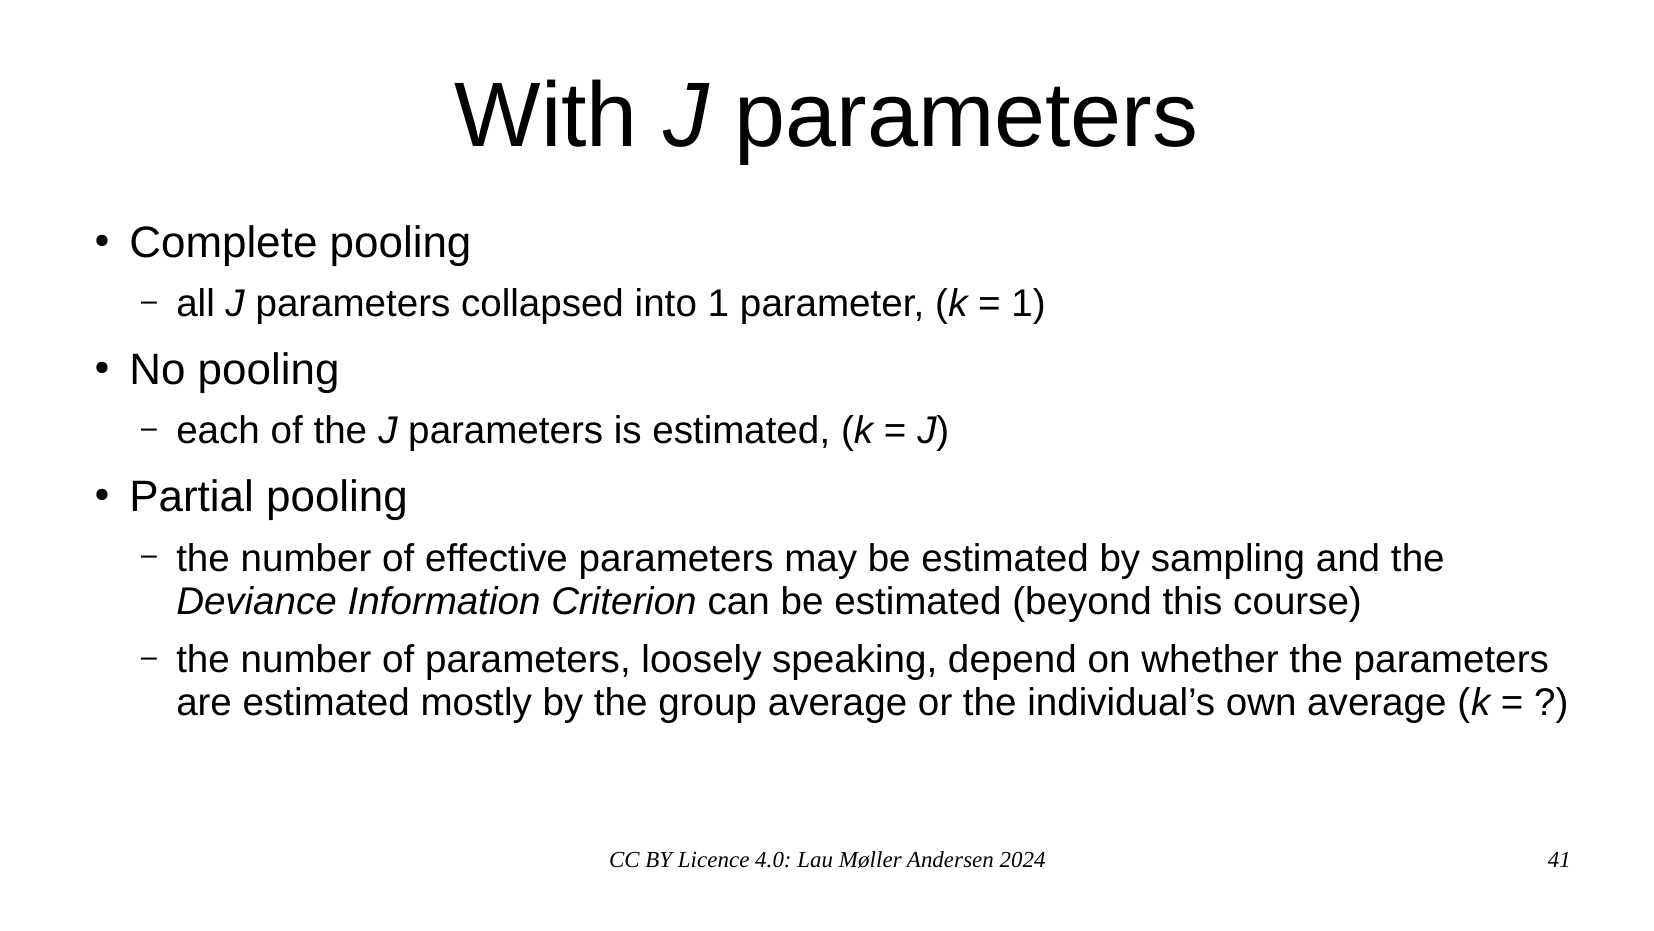

# With J parameters
Complete pooling
all J parameters collapsed into 1 parameter, (k = 1)
No pooling
each of the J parameters is estimated, (k = J)
Partial pooling
the number of effective parameters may be estimated by sampling and the Deviance Information Criterion can be estimated (beyond this course)
the number of parameters, loosely speaking, depend on whether the parameters are estimated mostly by the group average or the individual’s own average (k = ?)
CC BY Licence 4.0: Lau Møller Andersen 2024
41